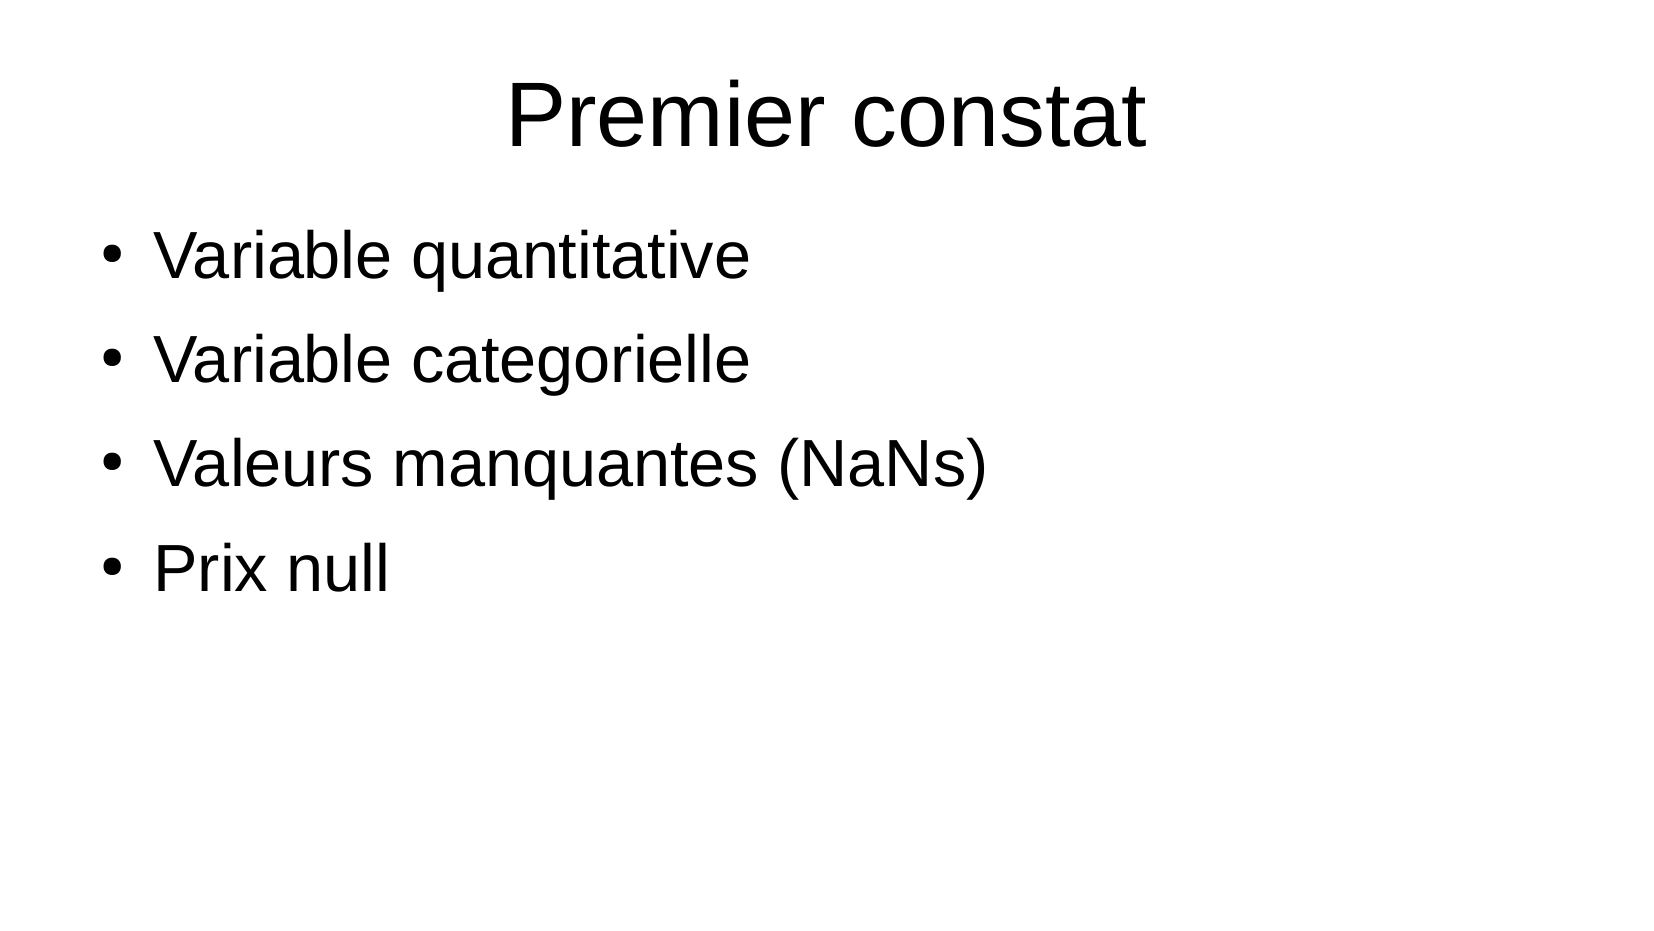

# Premier constat
Variable quantitative
Variable categorielle
Valeurs manquantes (NaNs)
Prix null